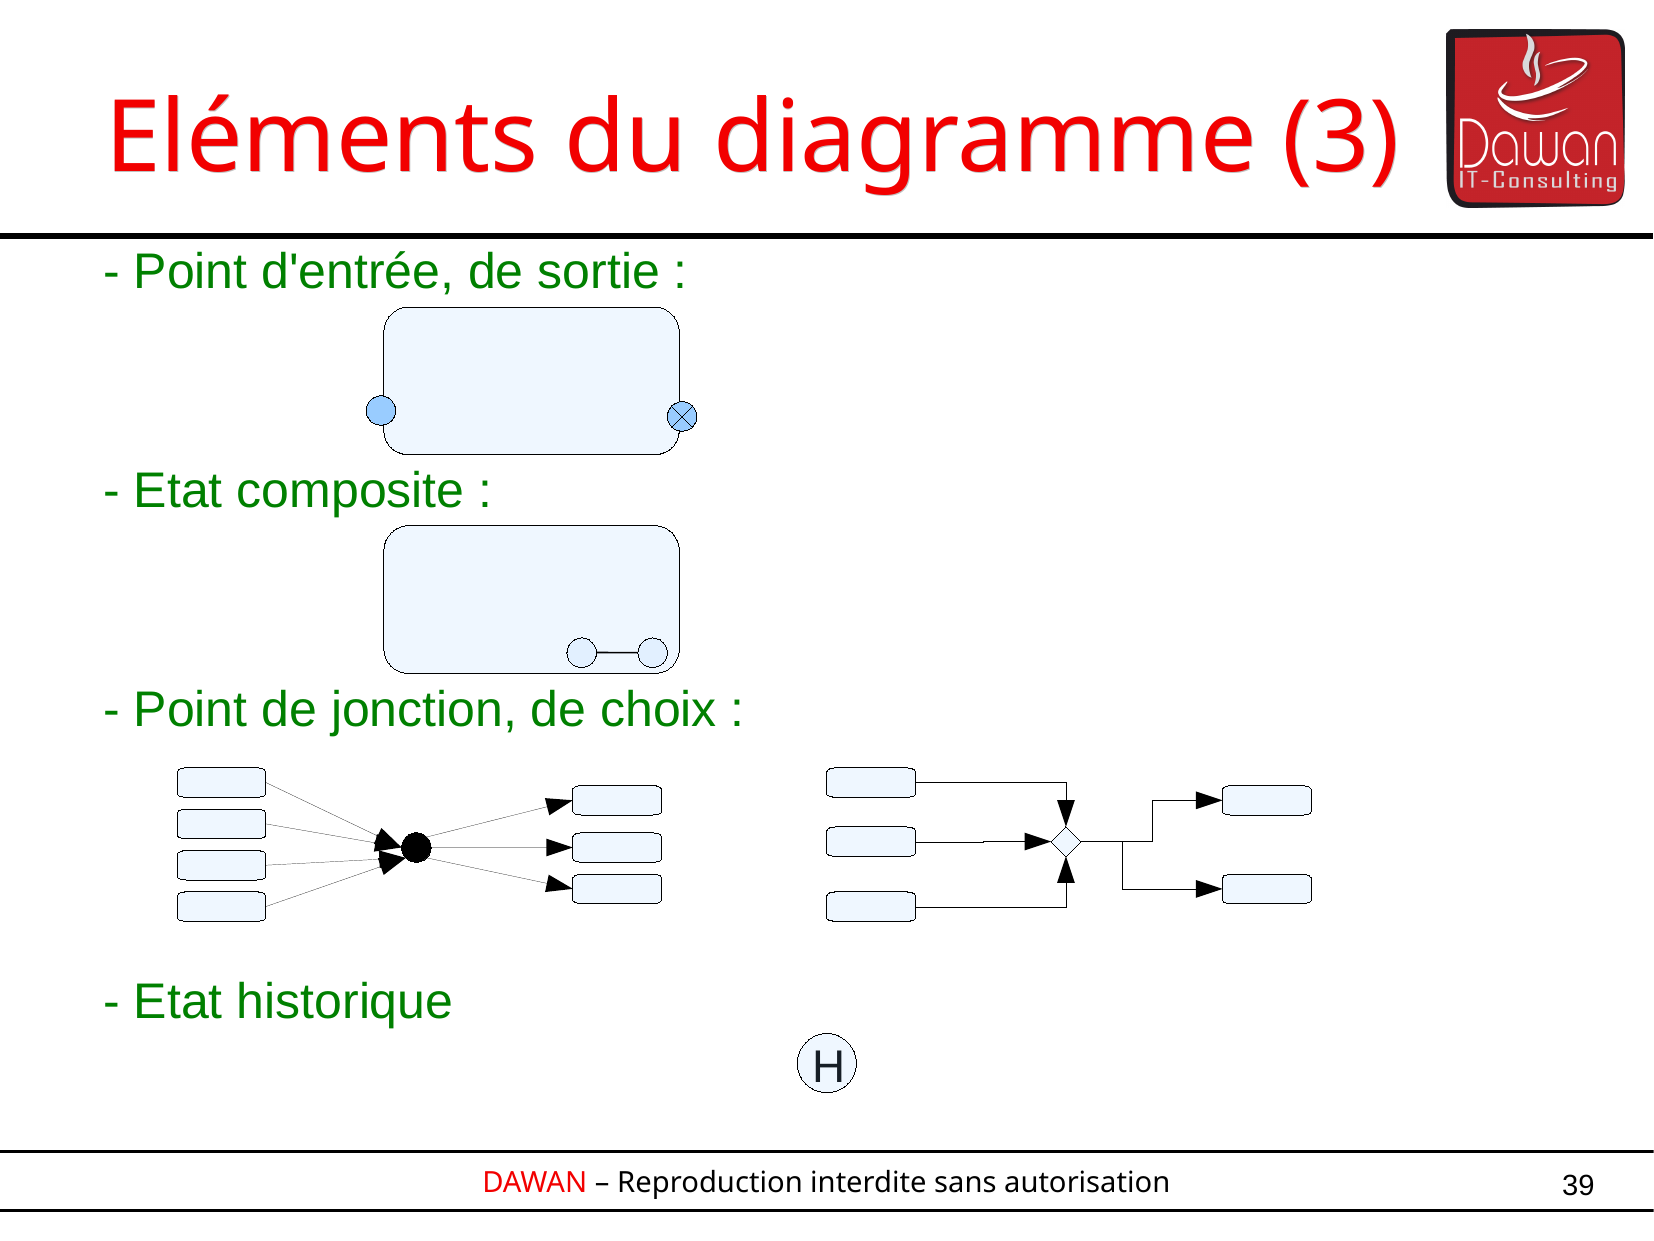

# Eléments du diagramme (3)
- Point d'entrée, de sortie :
- Etat composite :
- Point de jonction, de choix :
- Etat historique
H
39